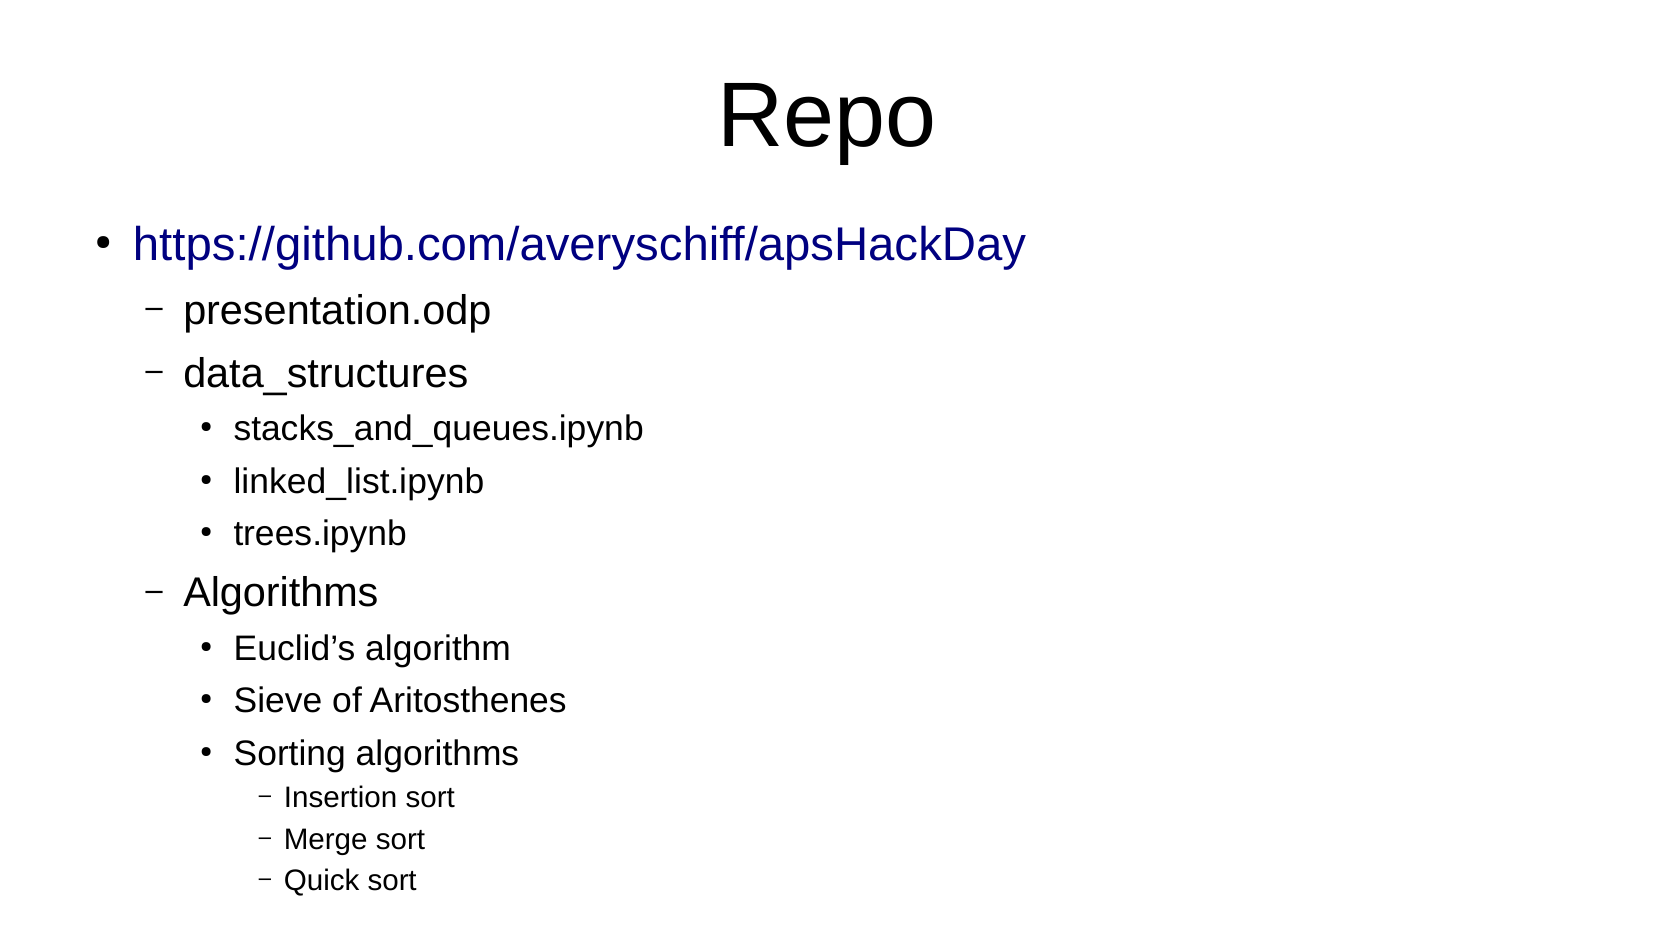

# Repo
https://github.com/averyschiff/apsHackDay
presentation.odp
data_structures
stacks_and_queues.ipynb
linked_list.ipynb
trees.ipynb
Algorithms
Euclid’s algorithm
Sieve of Aritosthenes
Sorting algorithms
Insertion sort
Merge sort
Quick sort